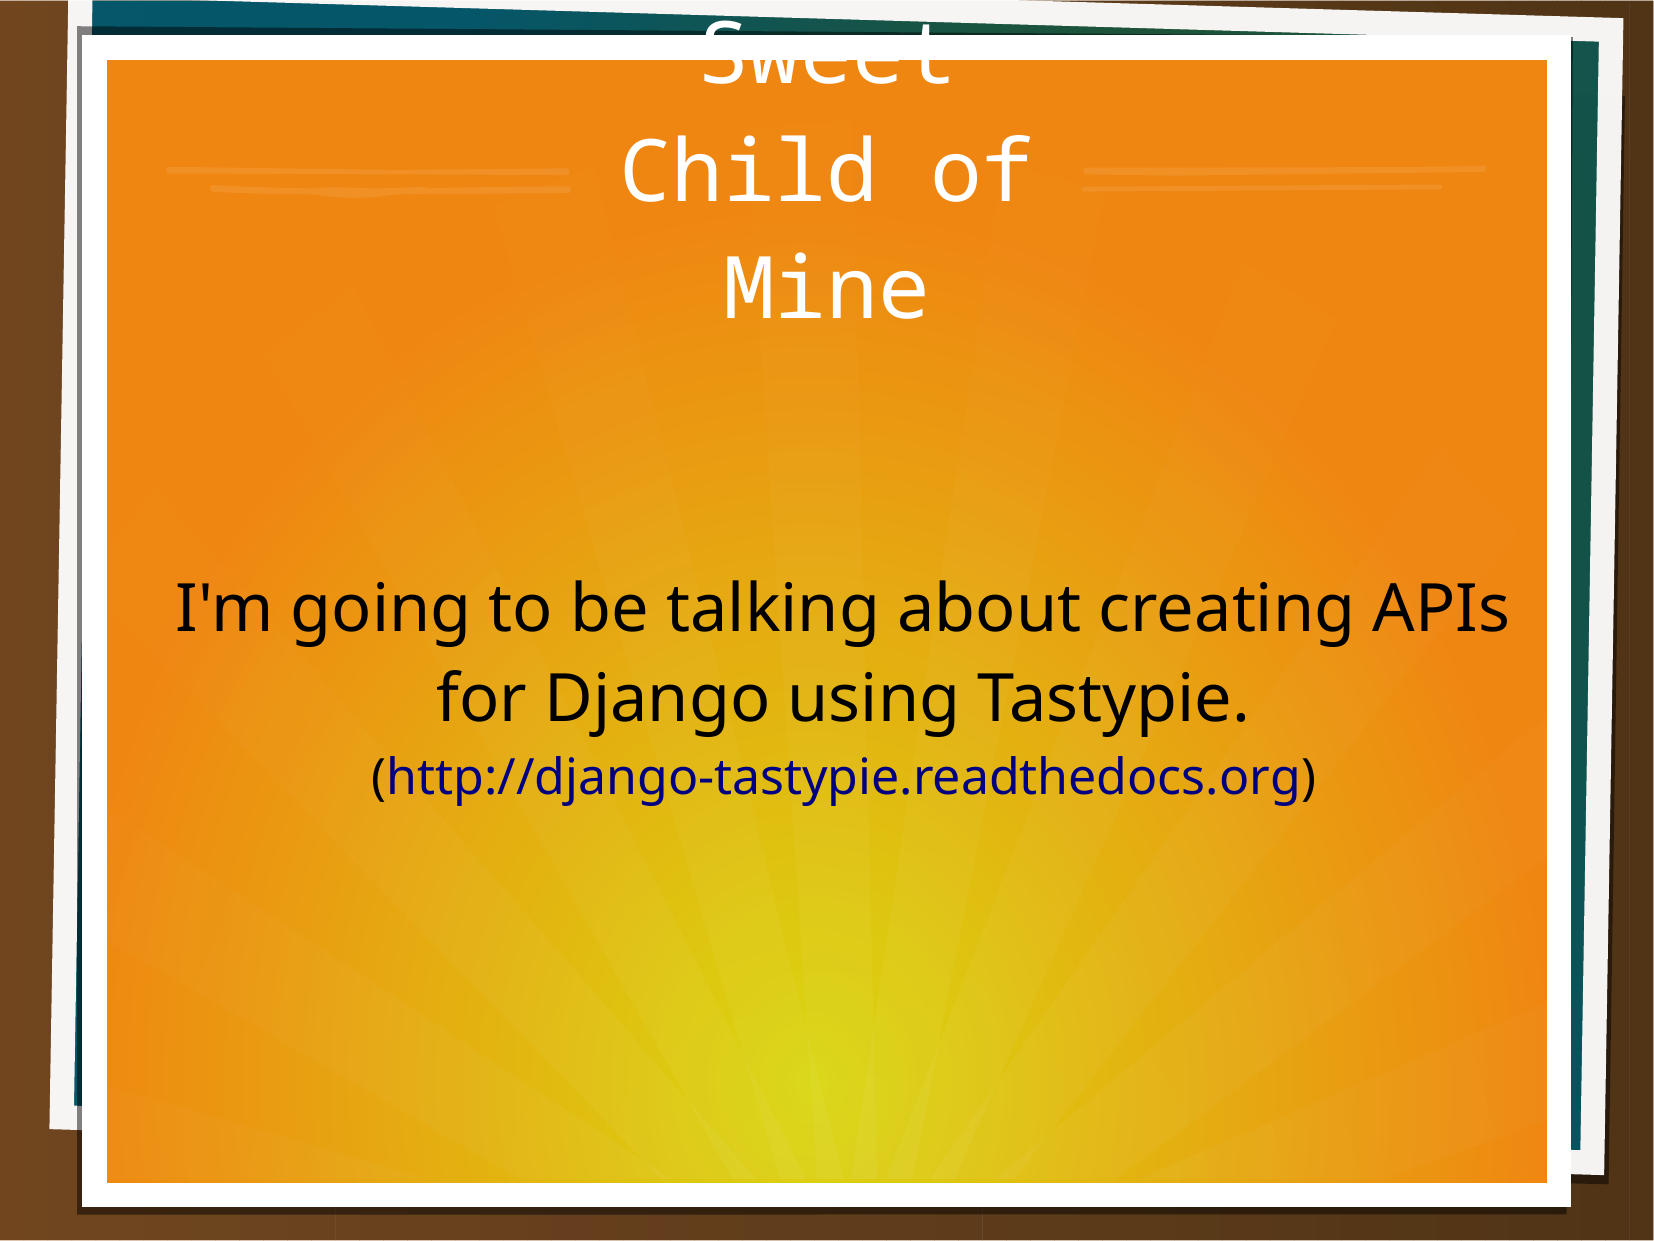

# Sweet Child of Mine
I'm going to be talking about creating APIs for Django using Tastypie.
(http://django-tastypie.readthedocs.org)